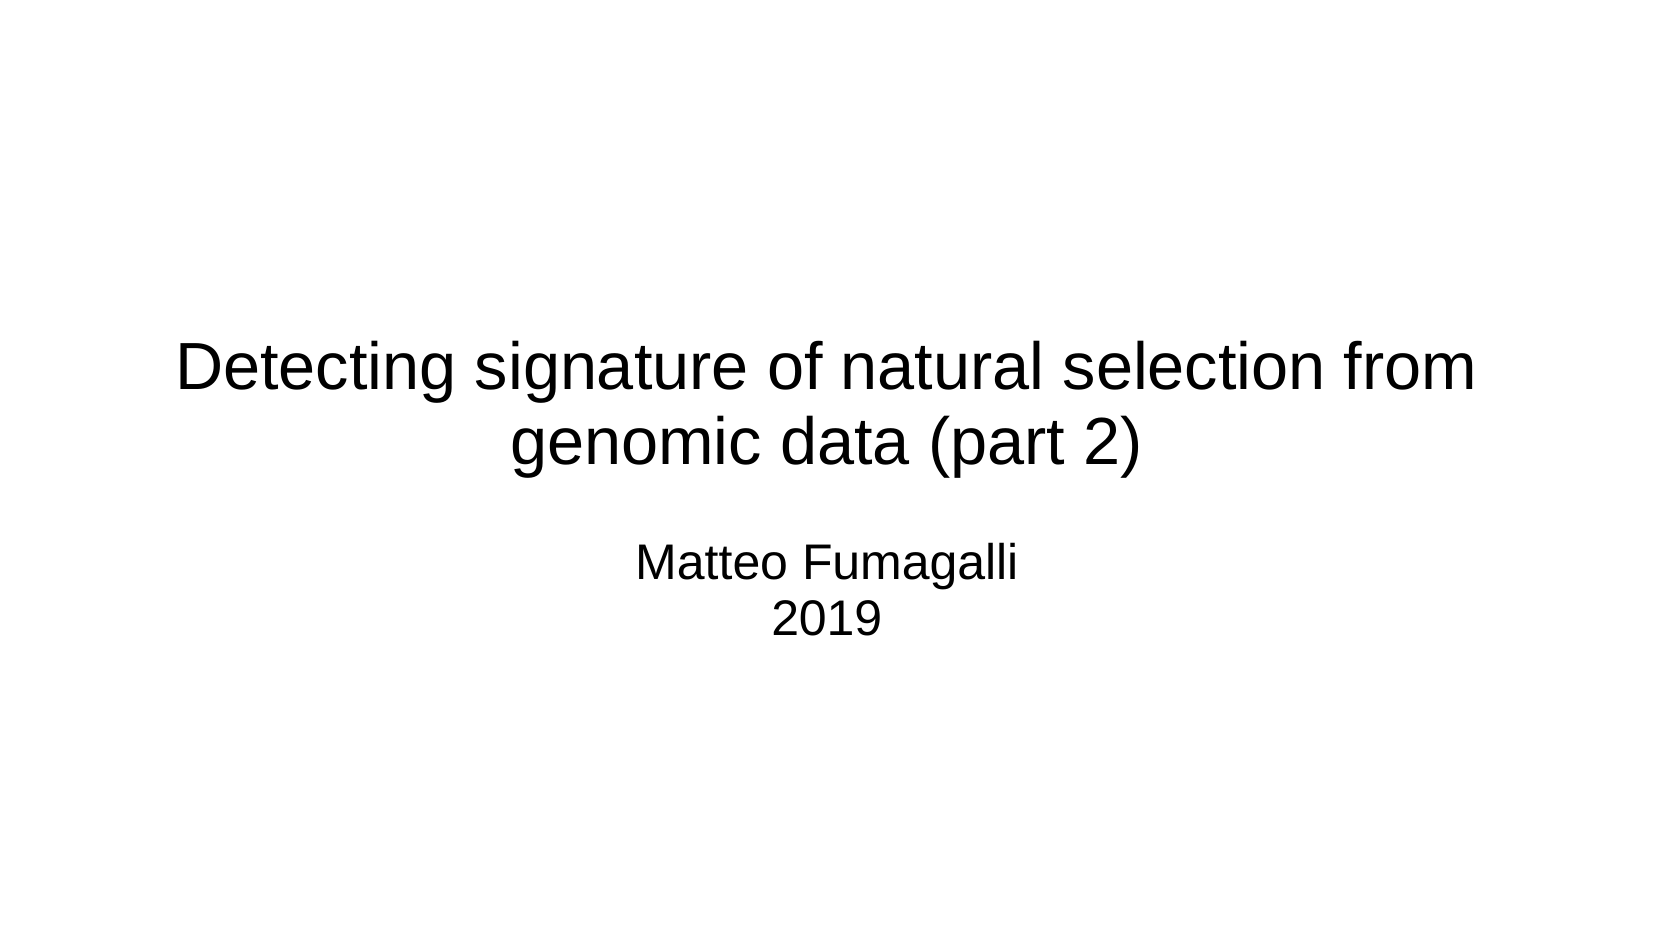

# Detecting signature of natural selection from genomic data (part 2)
Matteo Fumagalli
2019